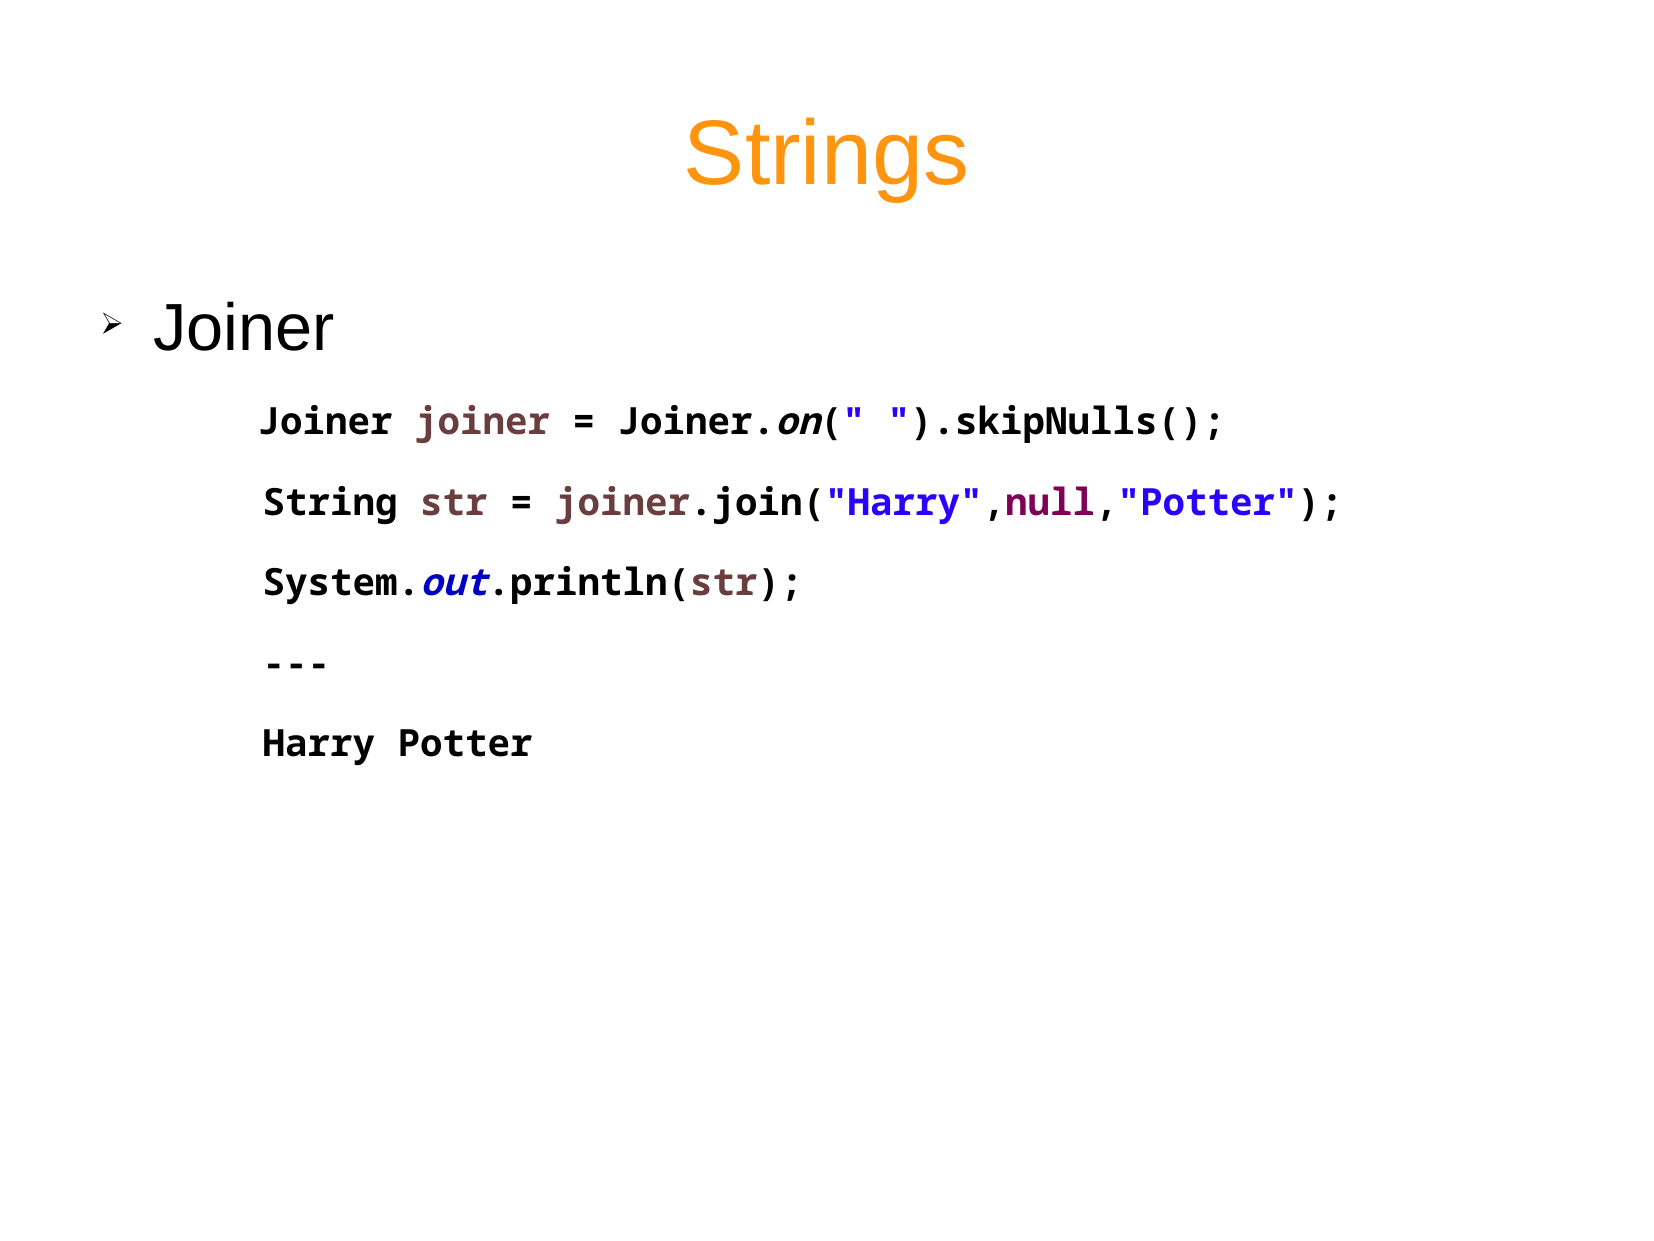

# Strings
Joiner
 Joiner joiner = Joiner.on(" ").skipNulls();
 String str = joiner.join("Harry",null,"Potter");
 System.out.println(str);
 ---
 Harry Potter